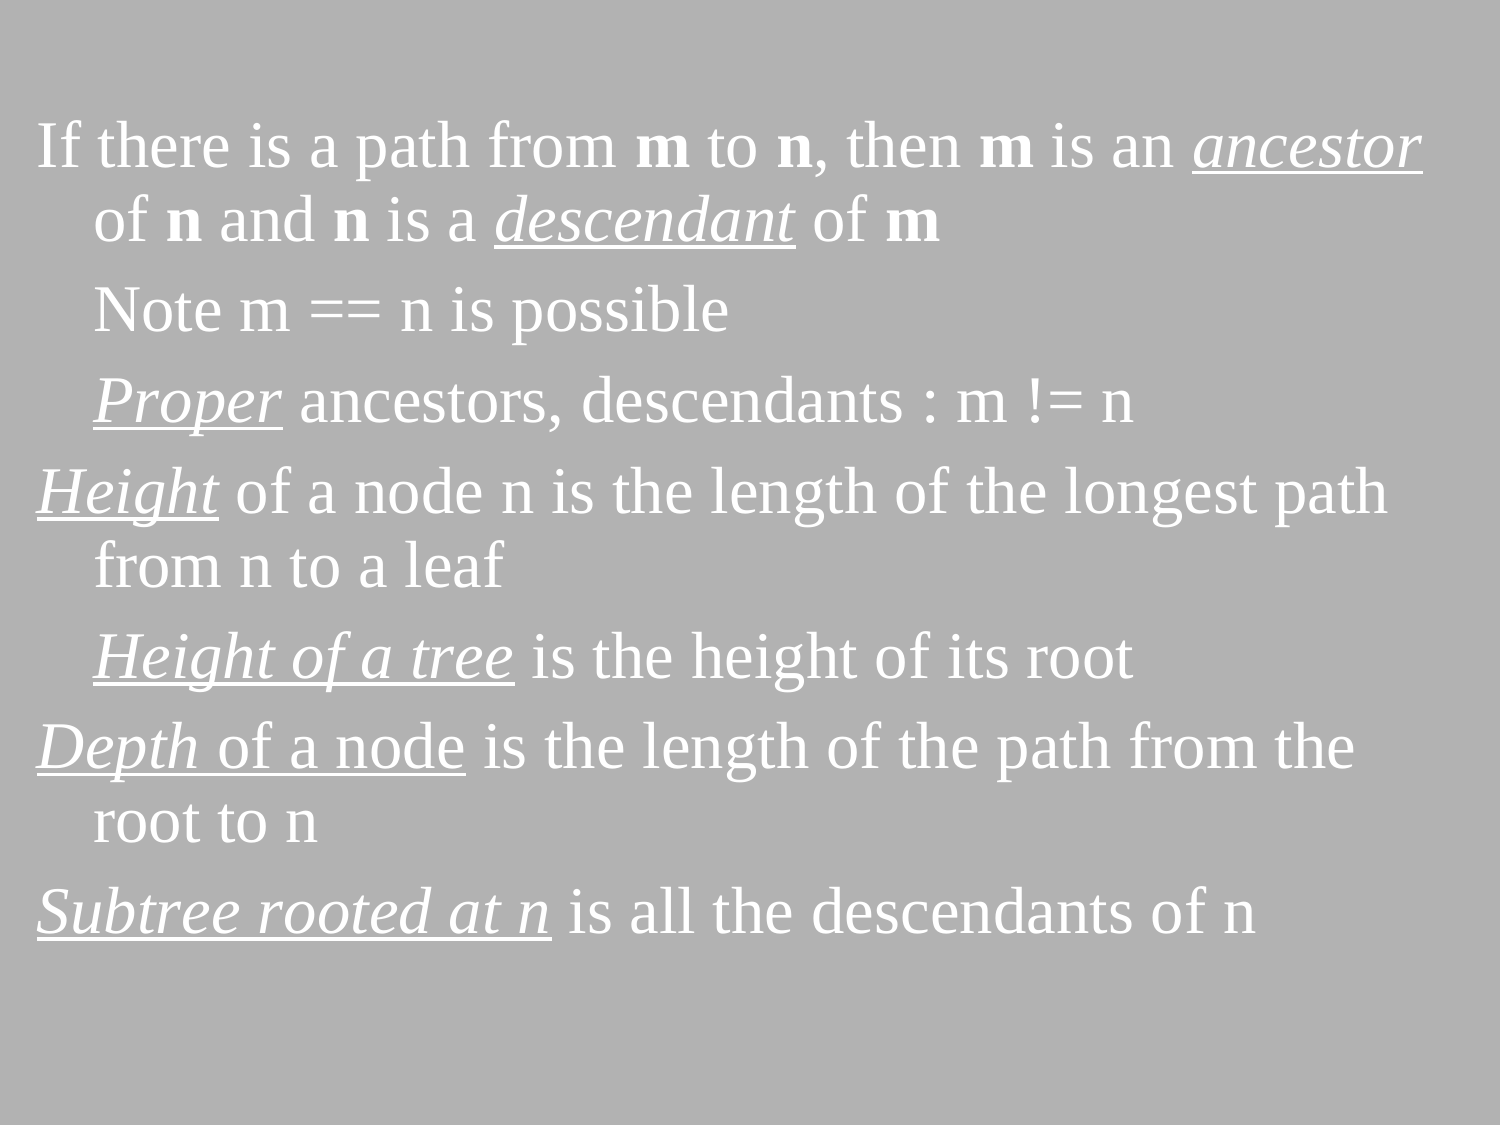

# If there is a path from m to n, then m is an ancestor of n and n is a descendant of m
	Note m == n is possible
	Proper ancestors, descendants : m != n
Height of a node n is the length of the longest path from n to a leaf
	Height of a tree is the height of its root
Depth of a node is the length of the path from the root to n
Subtree rooted at n is all the descendants of n